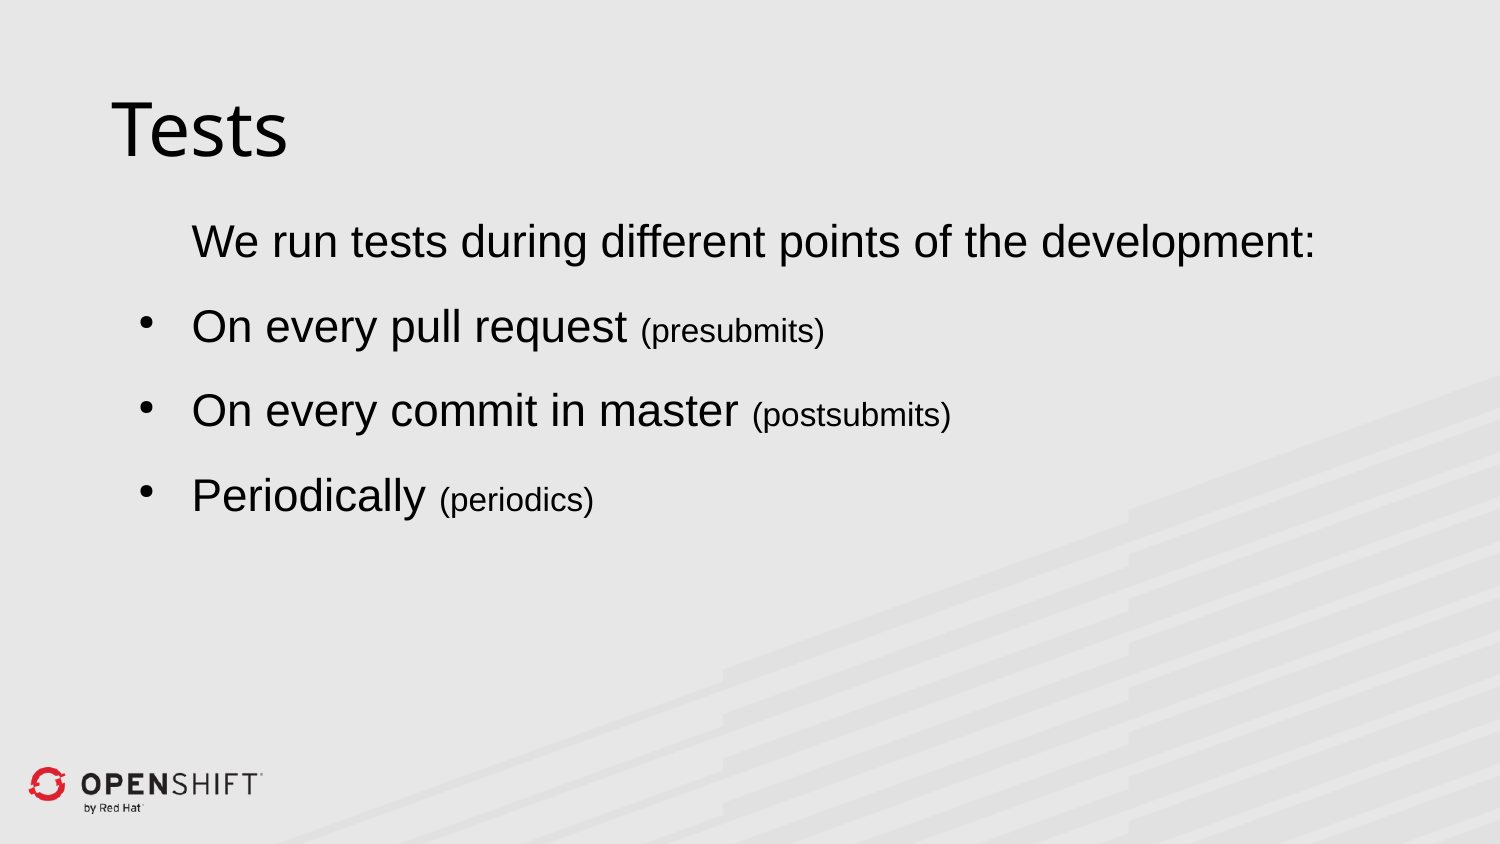

# Tests
We run tests during different points of the development:
On every pull request (presubmits)
On every commit in master (postsubmits)
Periodically (periodics)